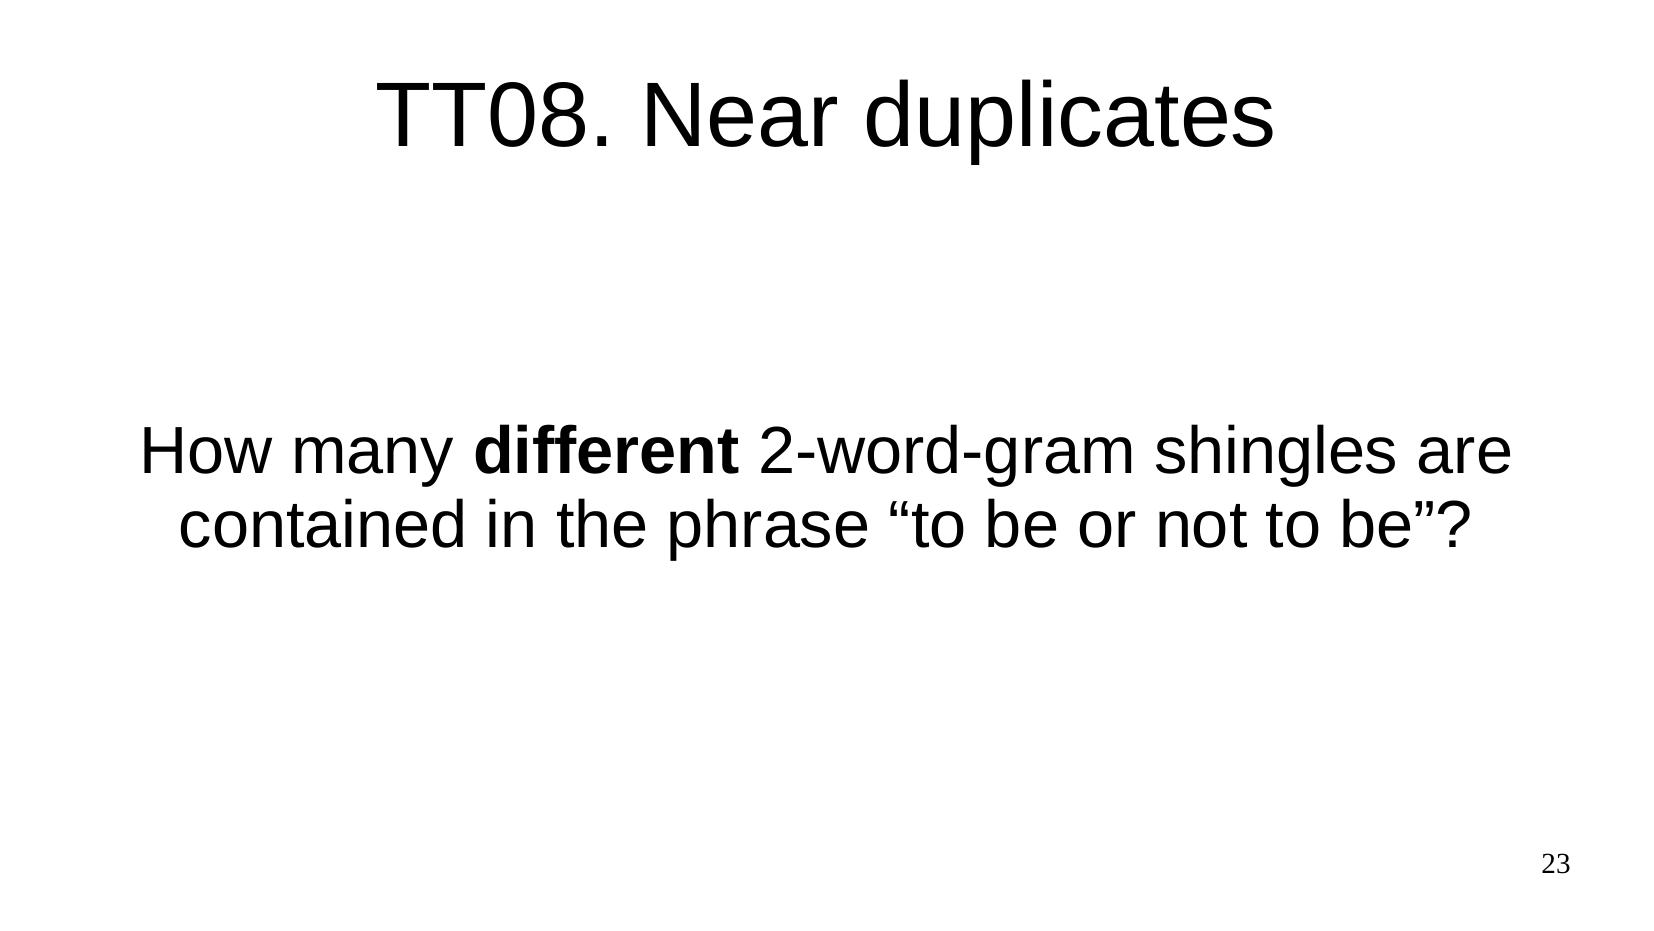

# TT08. Near duplicates
How many different 2-word-gram shingles are contained in the phrase “to be or not to be”?
23